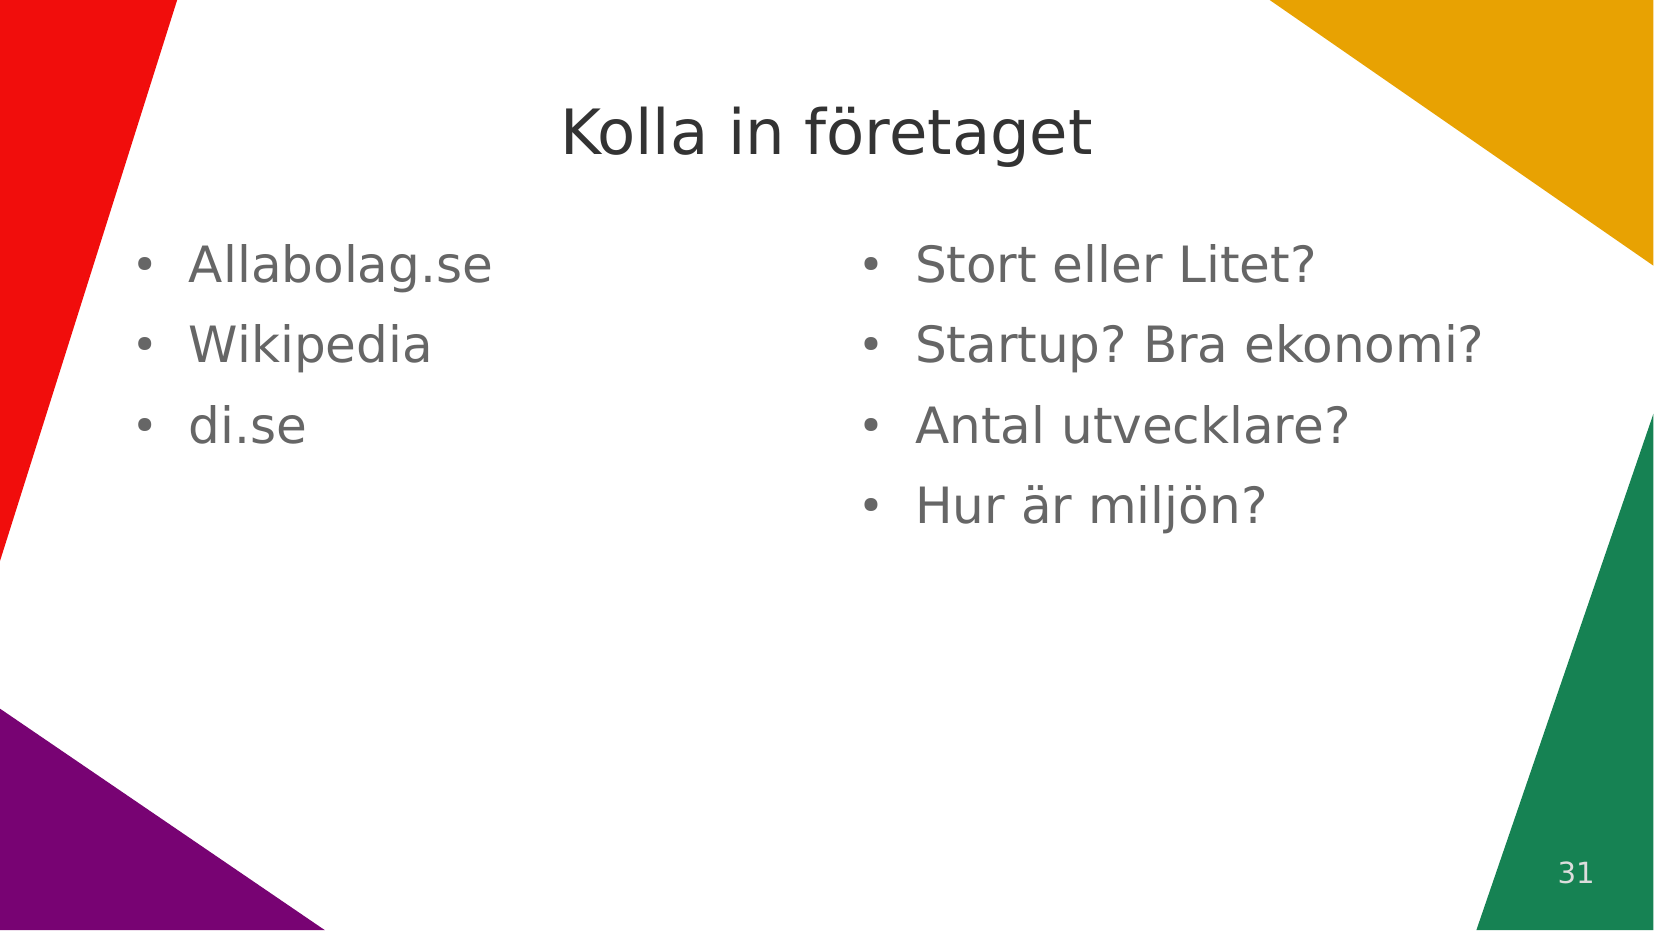

# Kolla in företaget
Allabolag.se
Wikipedia
di.se
Stort eller Litet?
Startup? Bra ekonomi?
Antal utvecklare?
Hur är miljön?
31